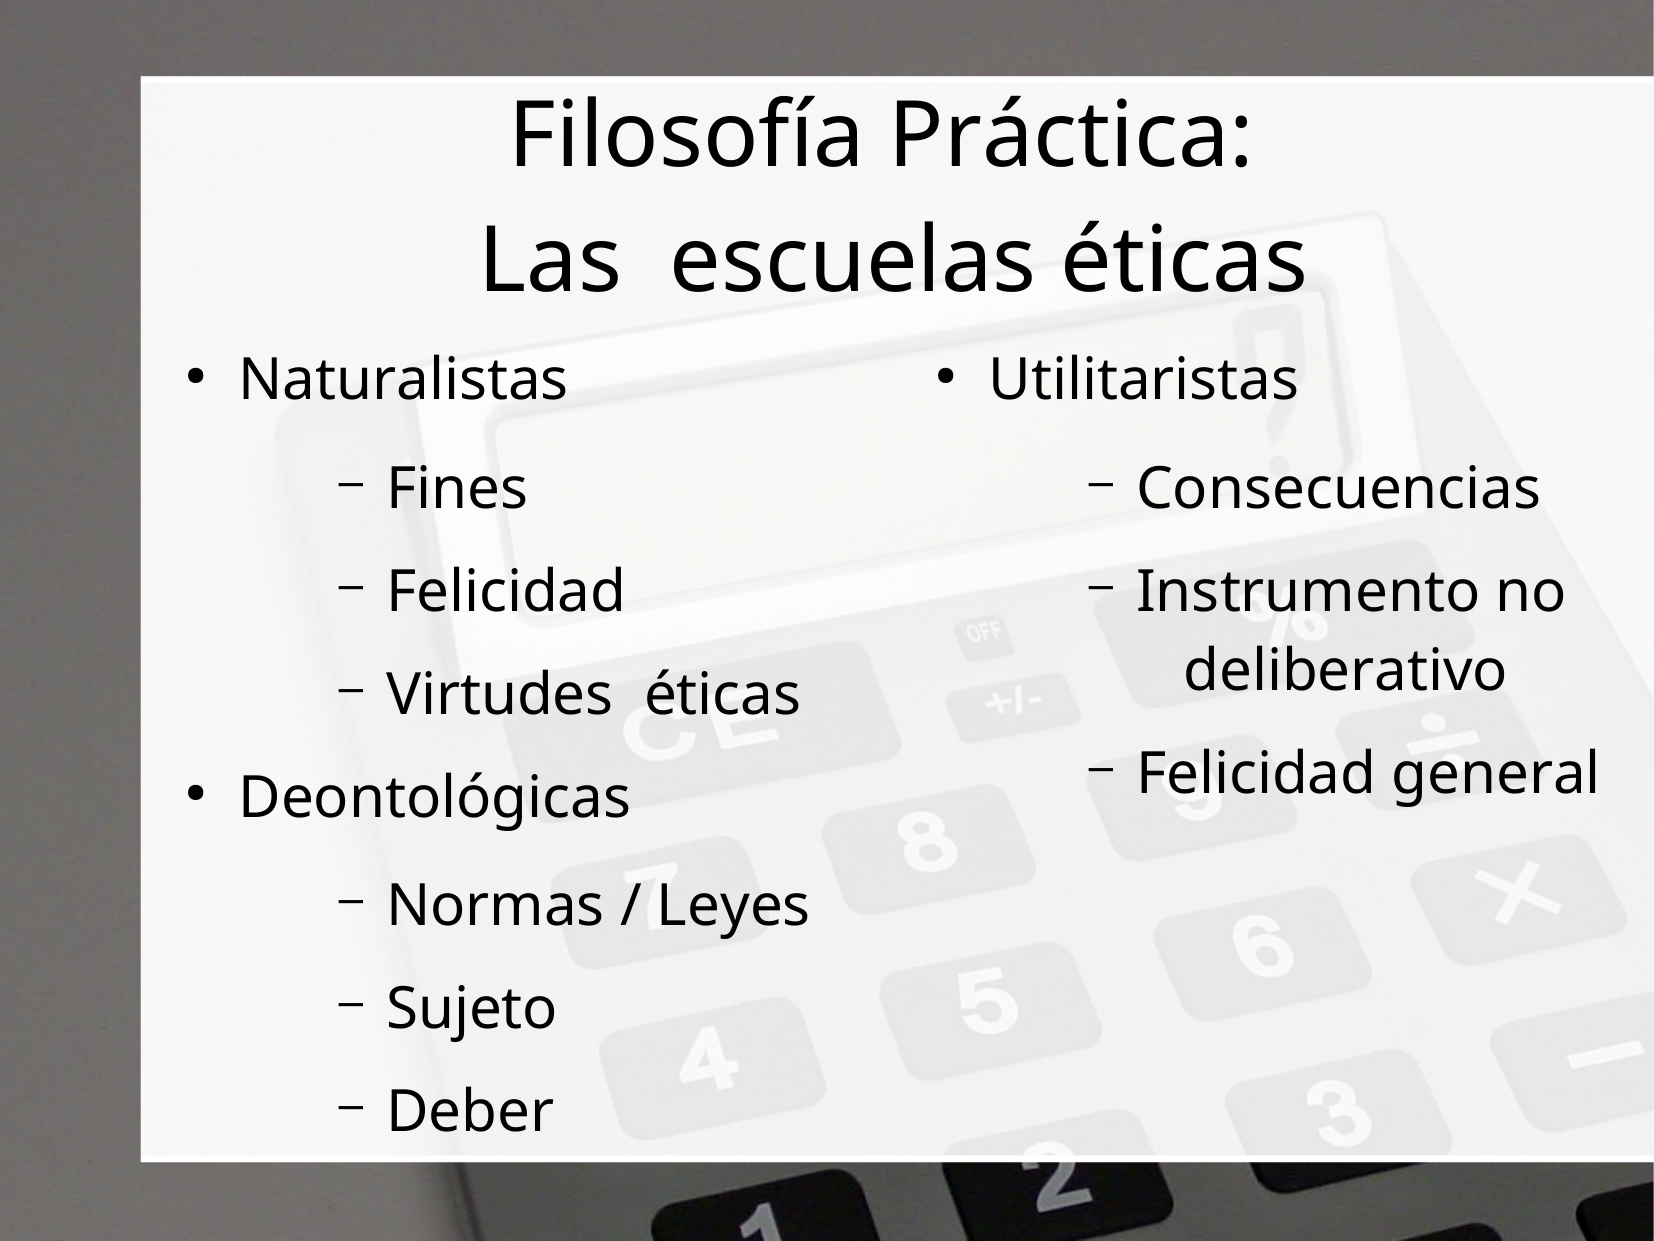

# Filosofía Práctica: Las escuelas éticas
Naturalistas
Fines
Felicidad
Virtudes éticas
Deontológicas
Normas / Leyes
Sujeto
Deber
Utilitaristas
Consecuencias
Instrumento no deliberativo
Felicidad general